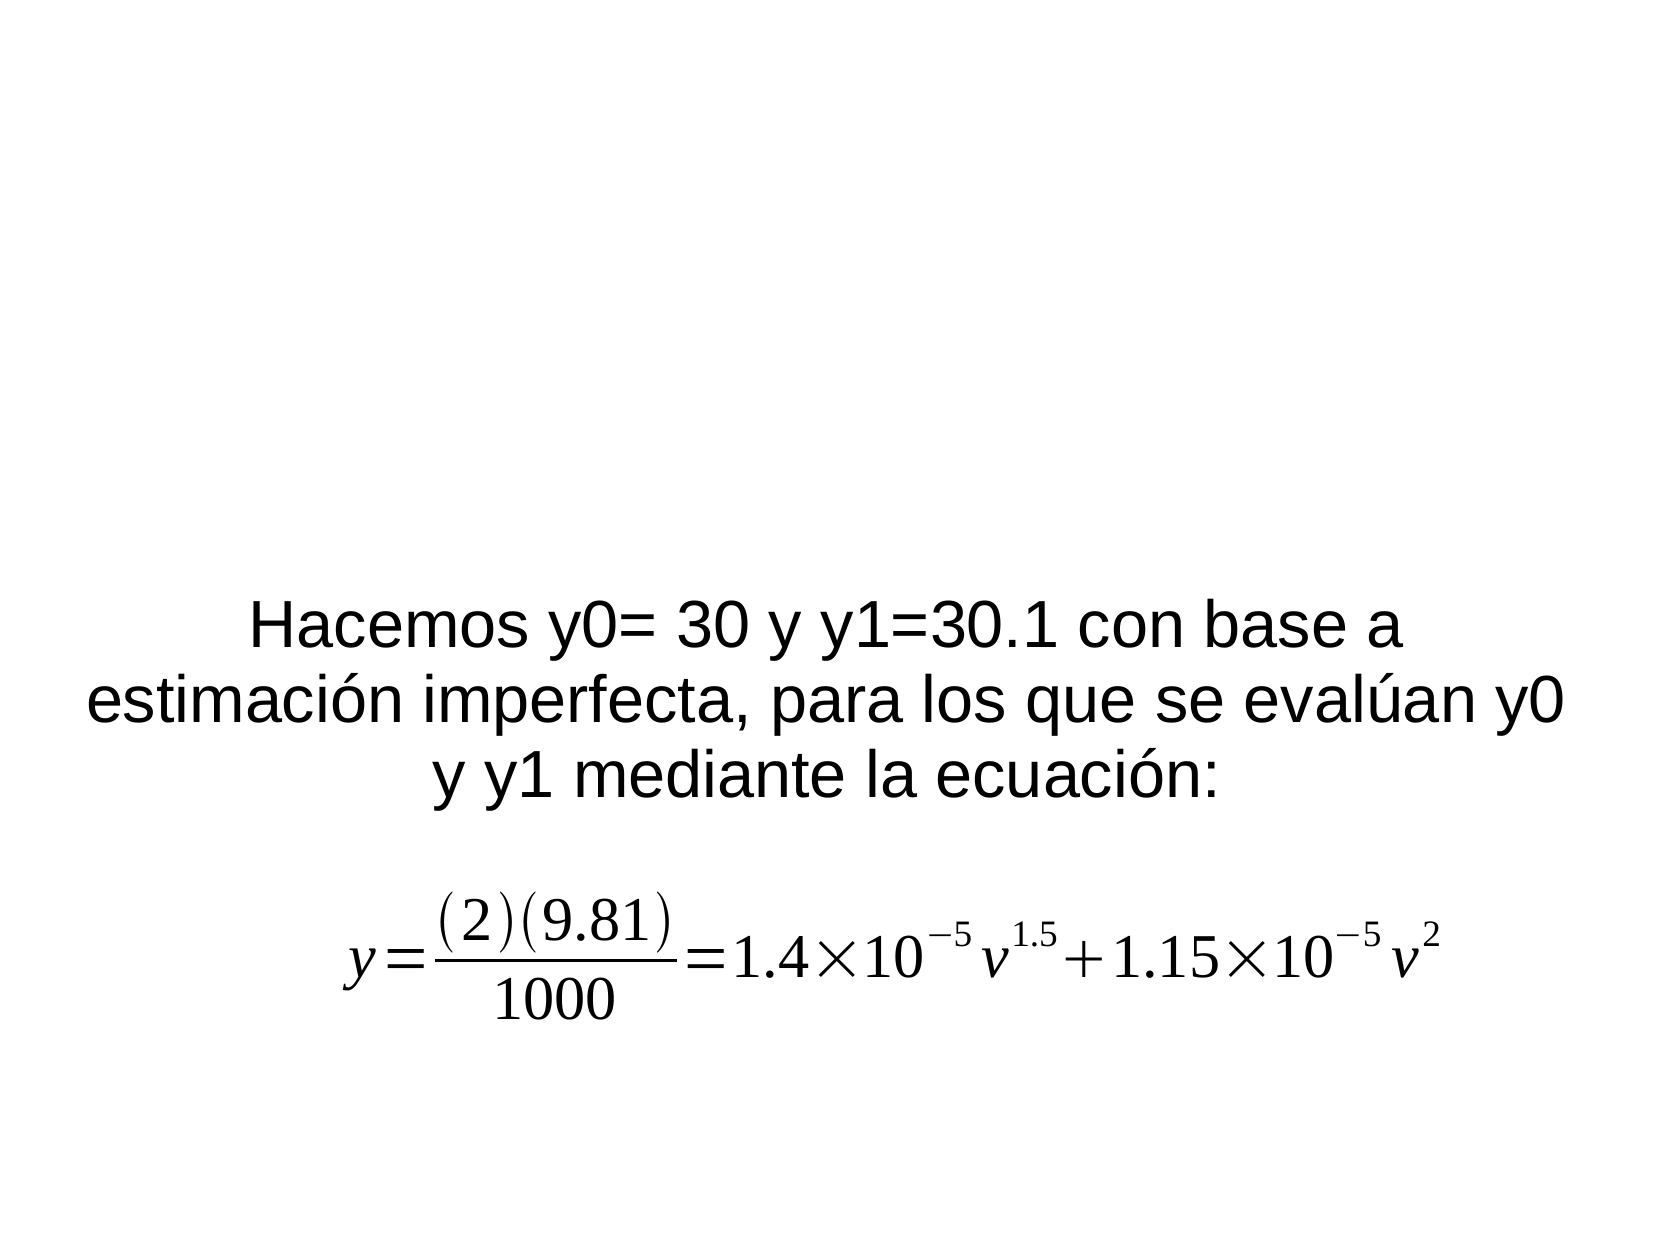

#
Hacemos y0= 30 y y1=30.1 con base a estimación imperfecta, para los que se evalúan y0 y y1 mediante la ecuación: